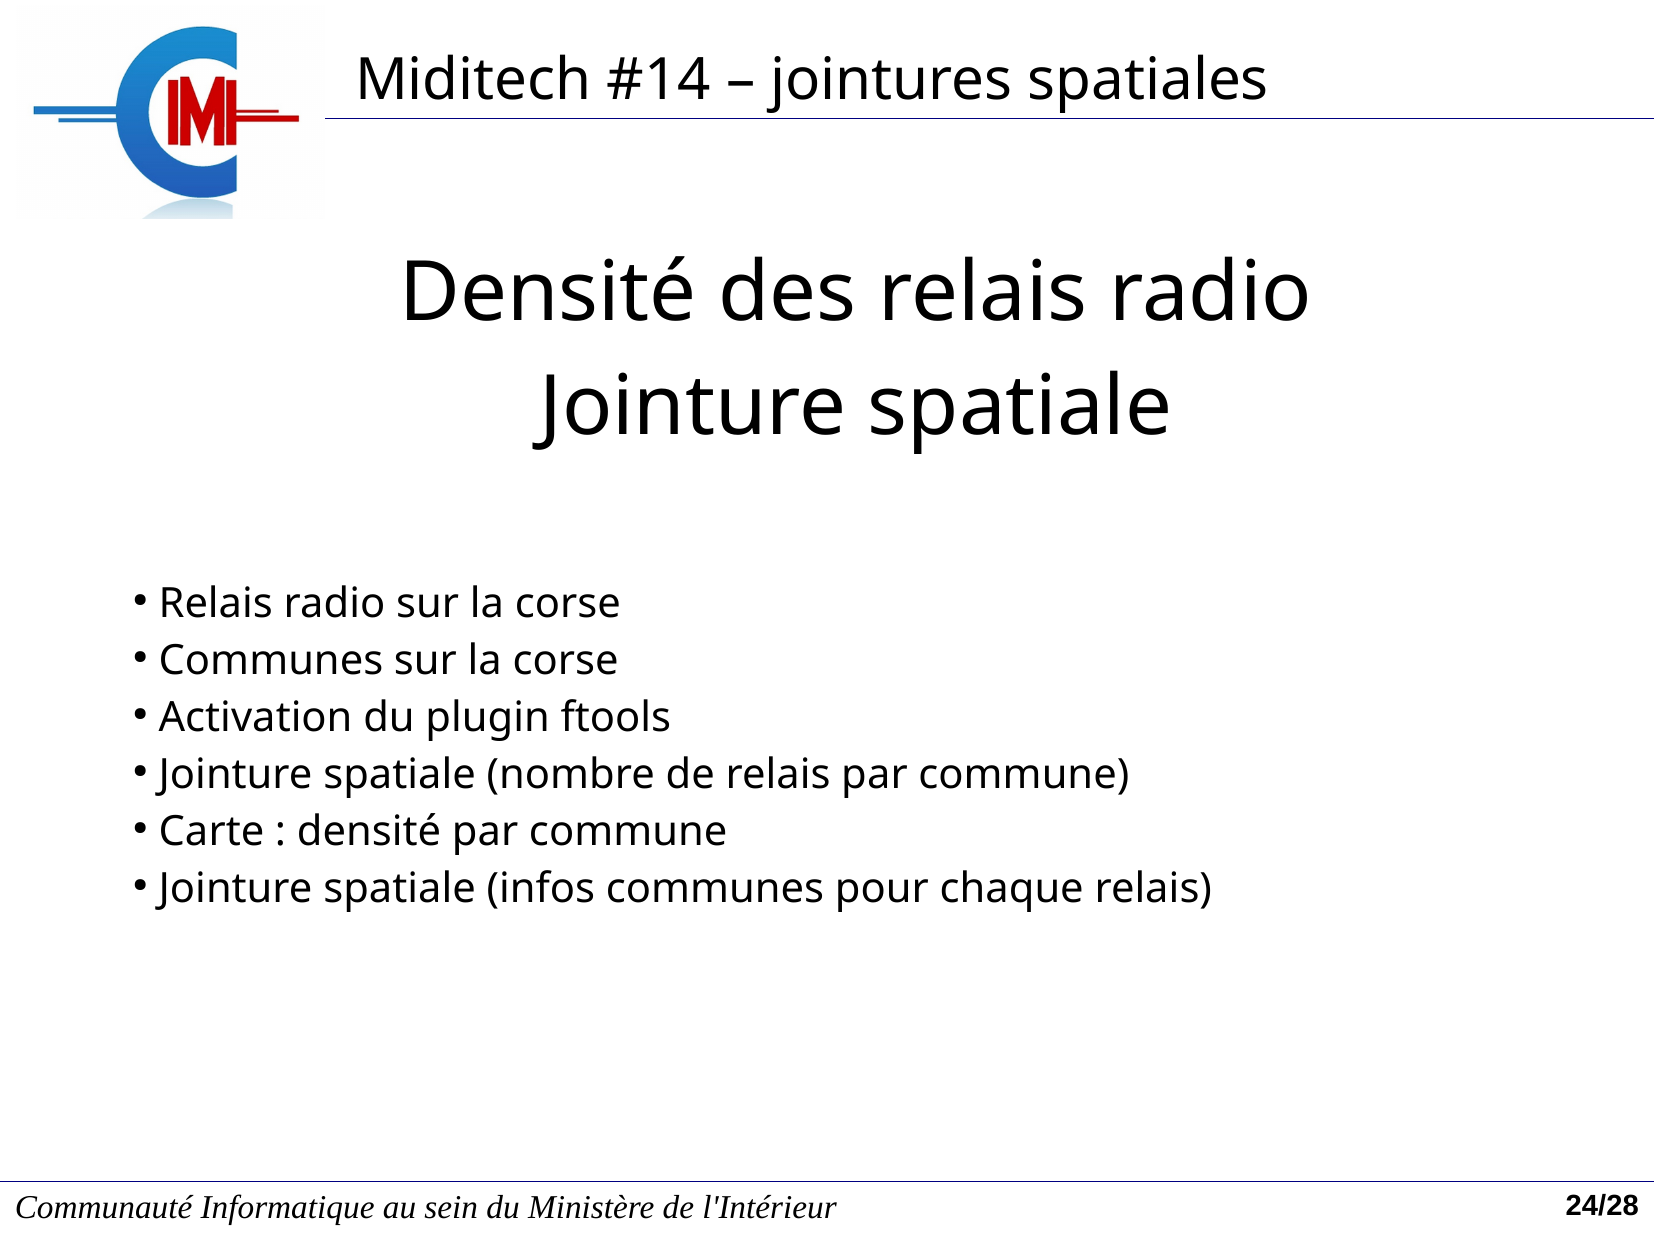

Miditech #14 – jointures spatiales
Densité des relais radio
Jointure spatiale
 Relais radio sur la corse
 Communes sur la corse
 Activation du plugin ftools
 Jointure spatiale (nombre de relais par commune)
 Carte : densité par commune
 Jointure spatiale (infos communes pour chaque relais)